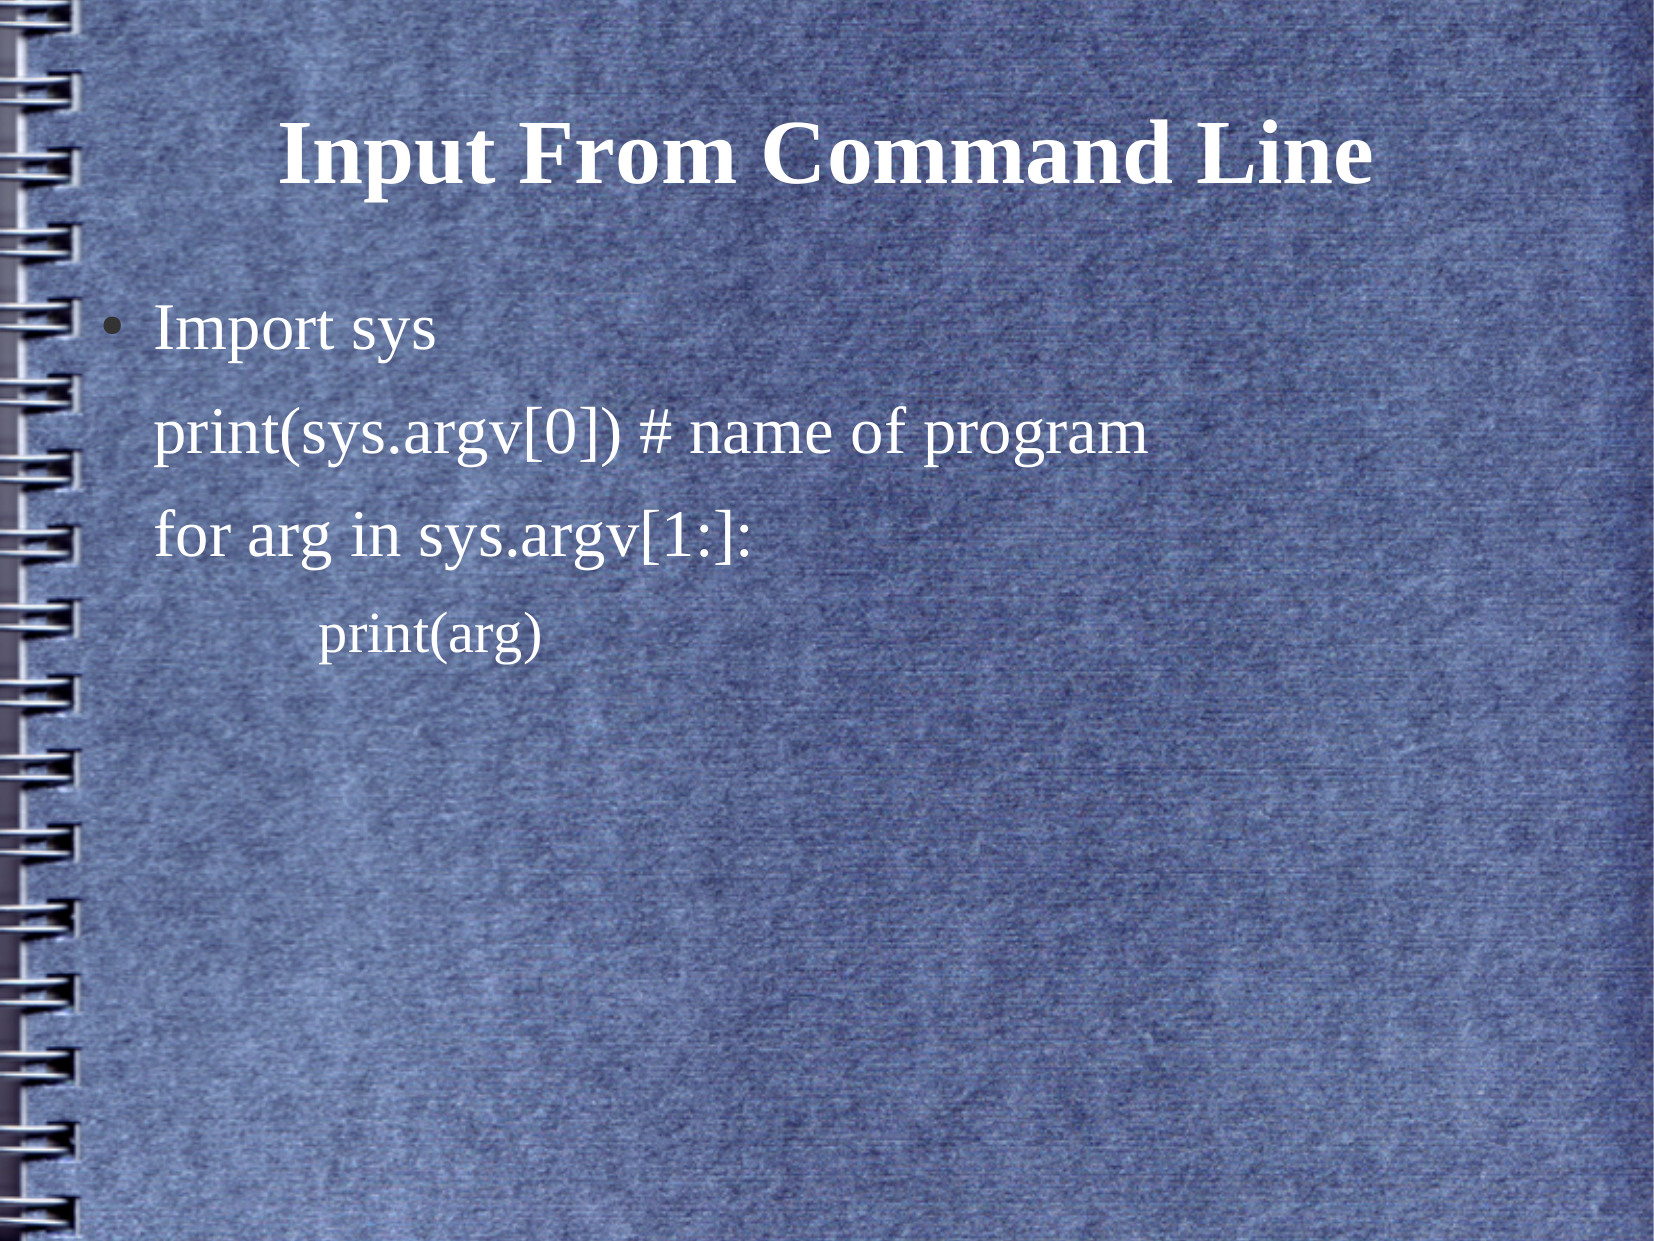

# Input From Command Line
Import sys
print(sys.argv[0]) # name of program
for arg in sys.argv[1:]:
print(arg)